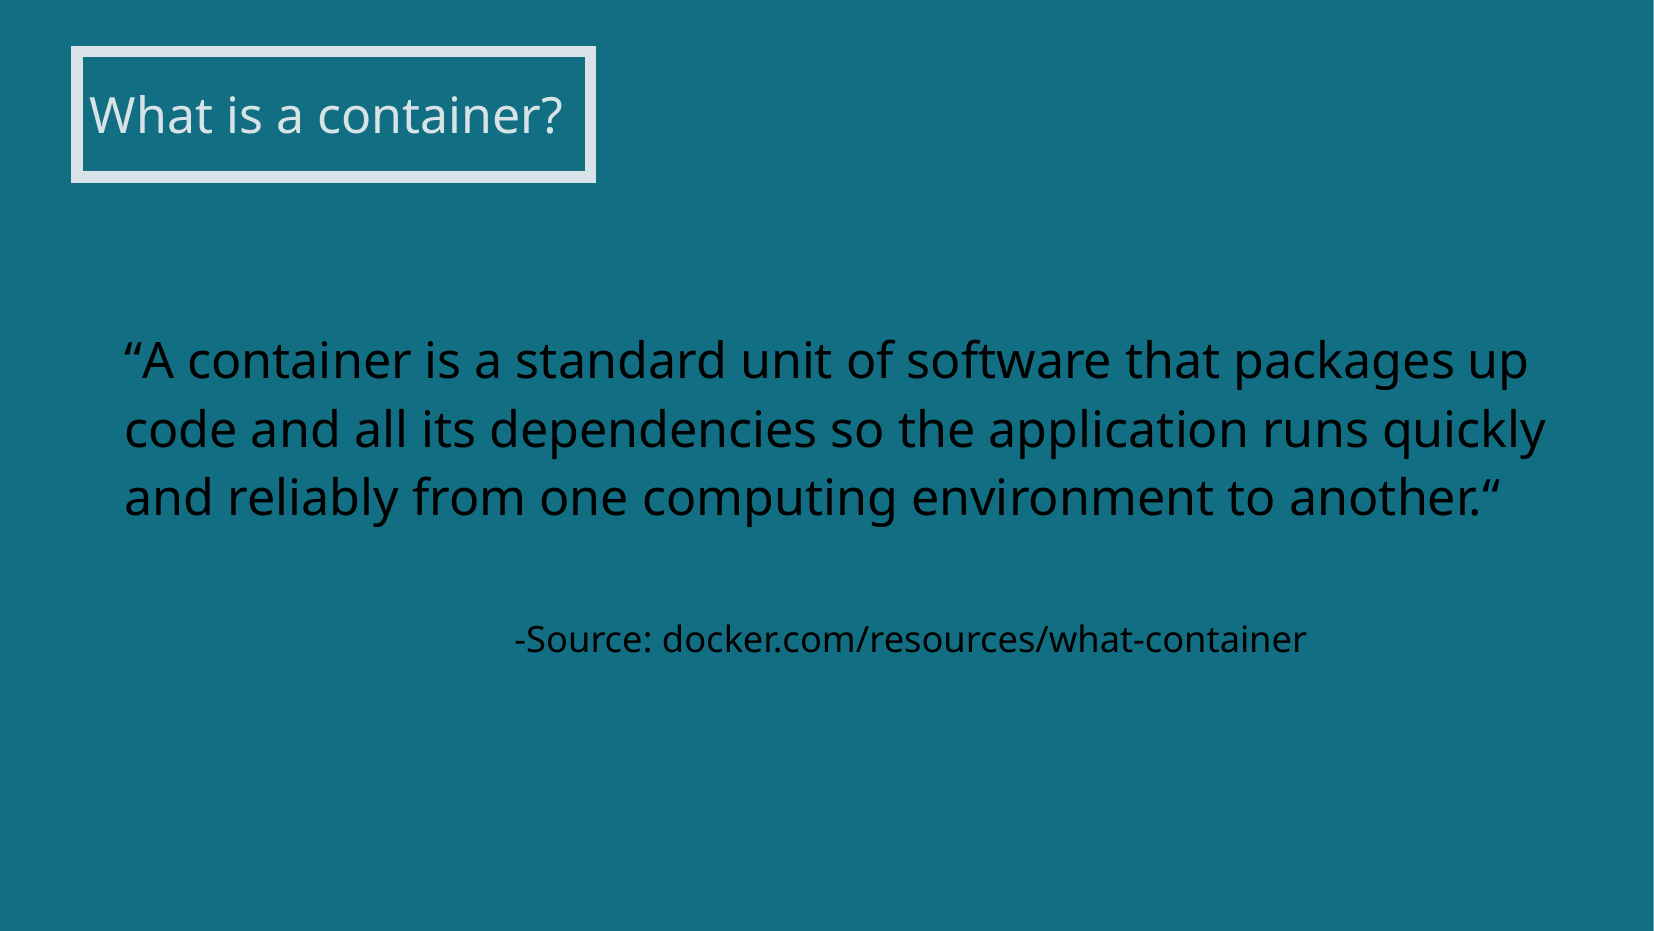

# What is a container?
“A container is a standard unit of software that packages up code and all its dependencies so the application runs quickly and reliably from one computing environment to another.“
 -Source: docker.com/resources/what-container